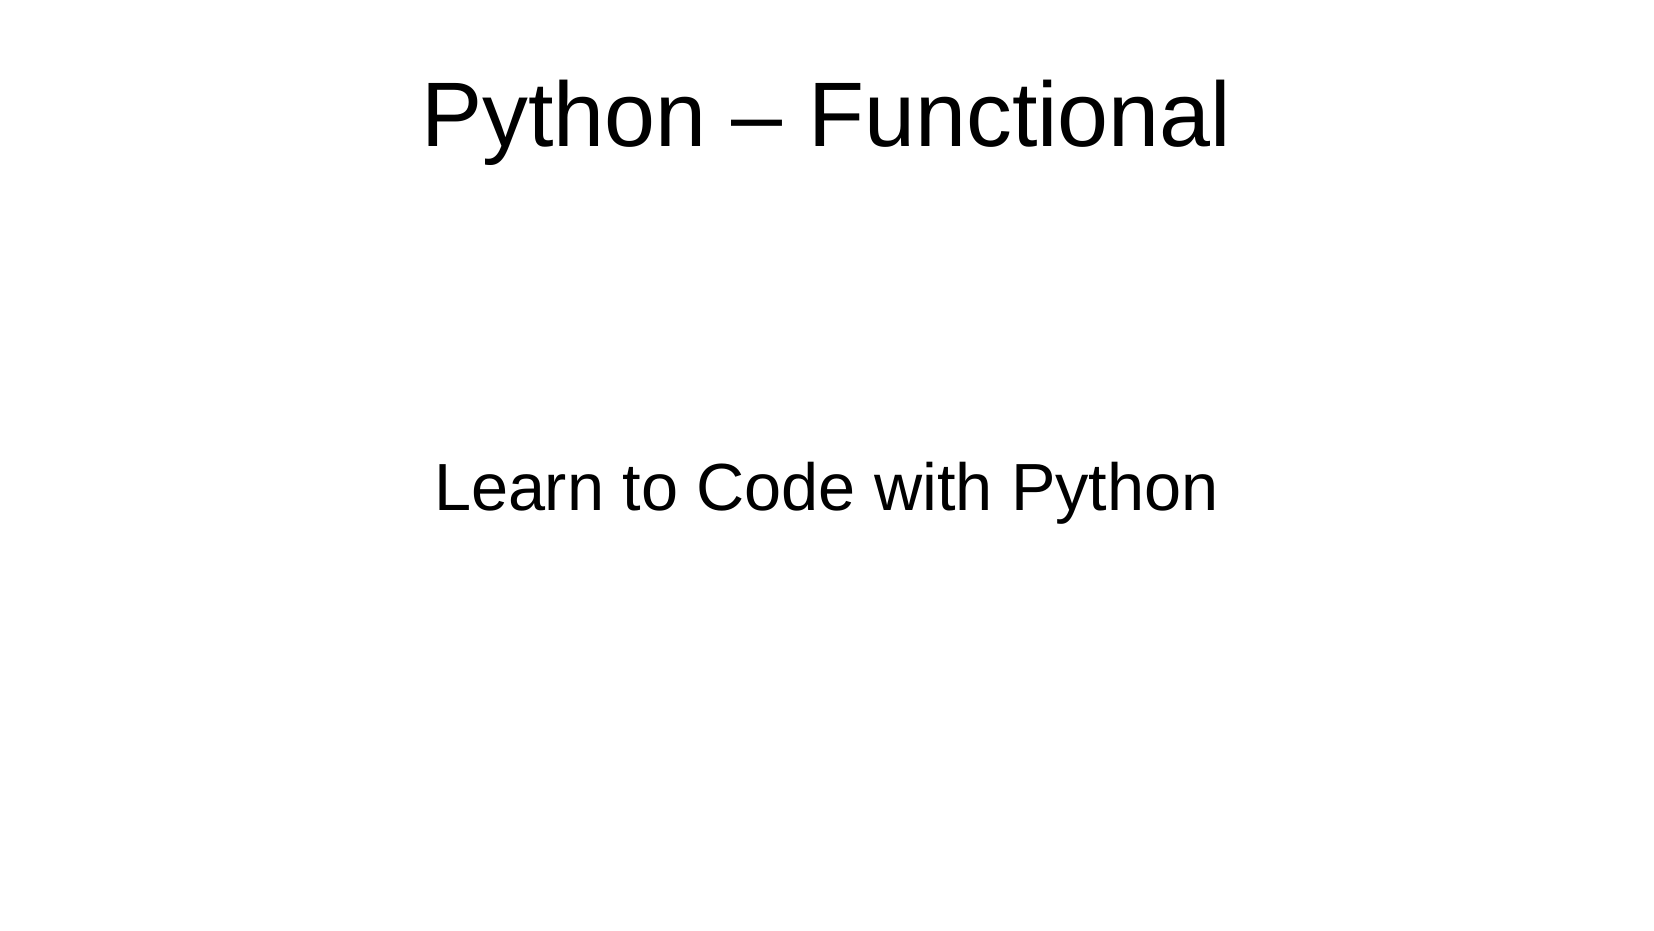

# Python – Functional
Learn to Code with Python